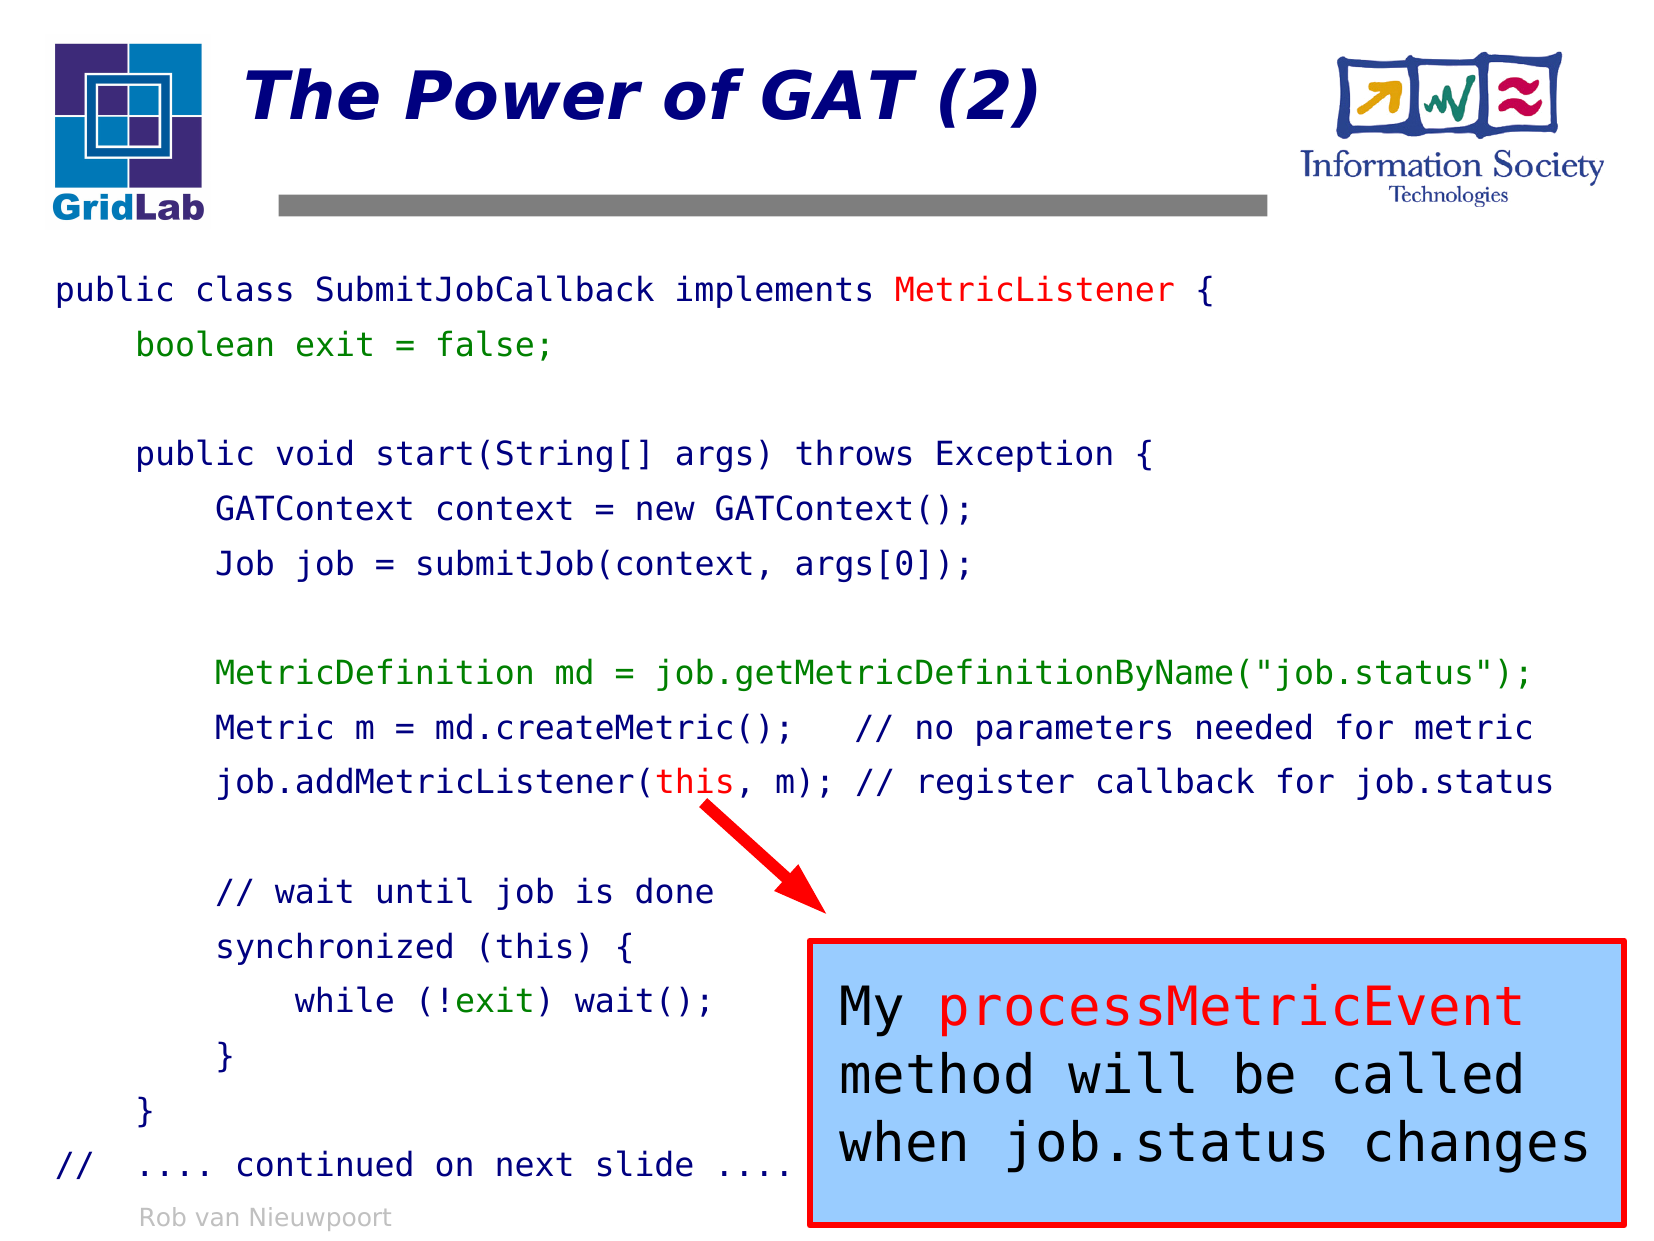

# The Power of GAT (2)
public class SubmitJobCallback implements MetricListener {
 boolean exit = false;
 public void start(String[] args) throws Exception {
 GATContext context = new GATContext();
 Job job = submitJob(context, args[0]);
 MetricDefinition md = job.getMetricDefinitionByName("job.status");
 Metric m = md.createMetric(); // no parameters needed for metric
 job.addMetricListener(this, m); // register callback for job.status
 // wait until job is done
 synchronized (this) {
 while (!exit) wait();
 }
 }
// .... continued on next slide ....
My processMetricEvent
method will be called
when job.status changes